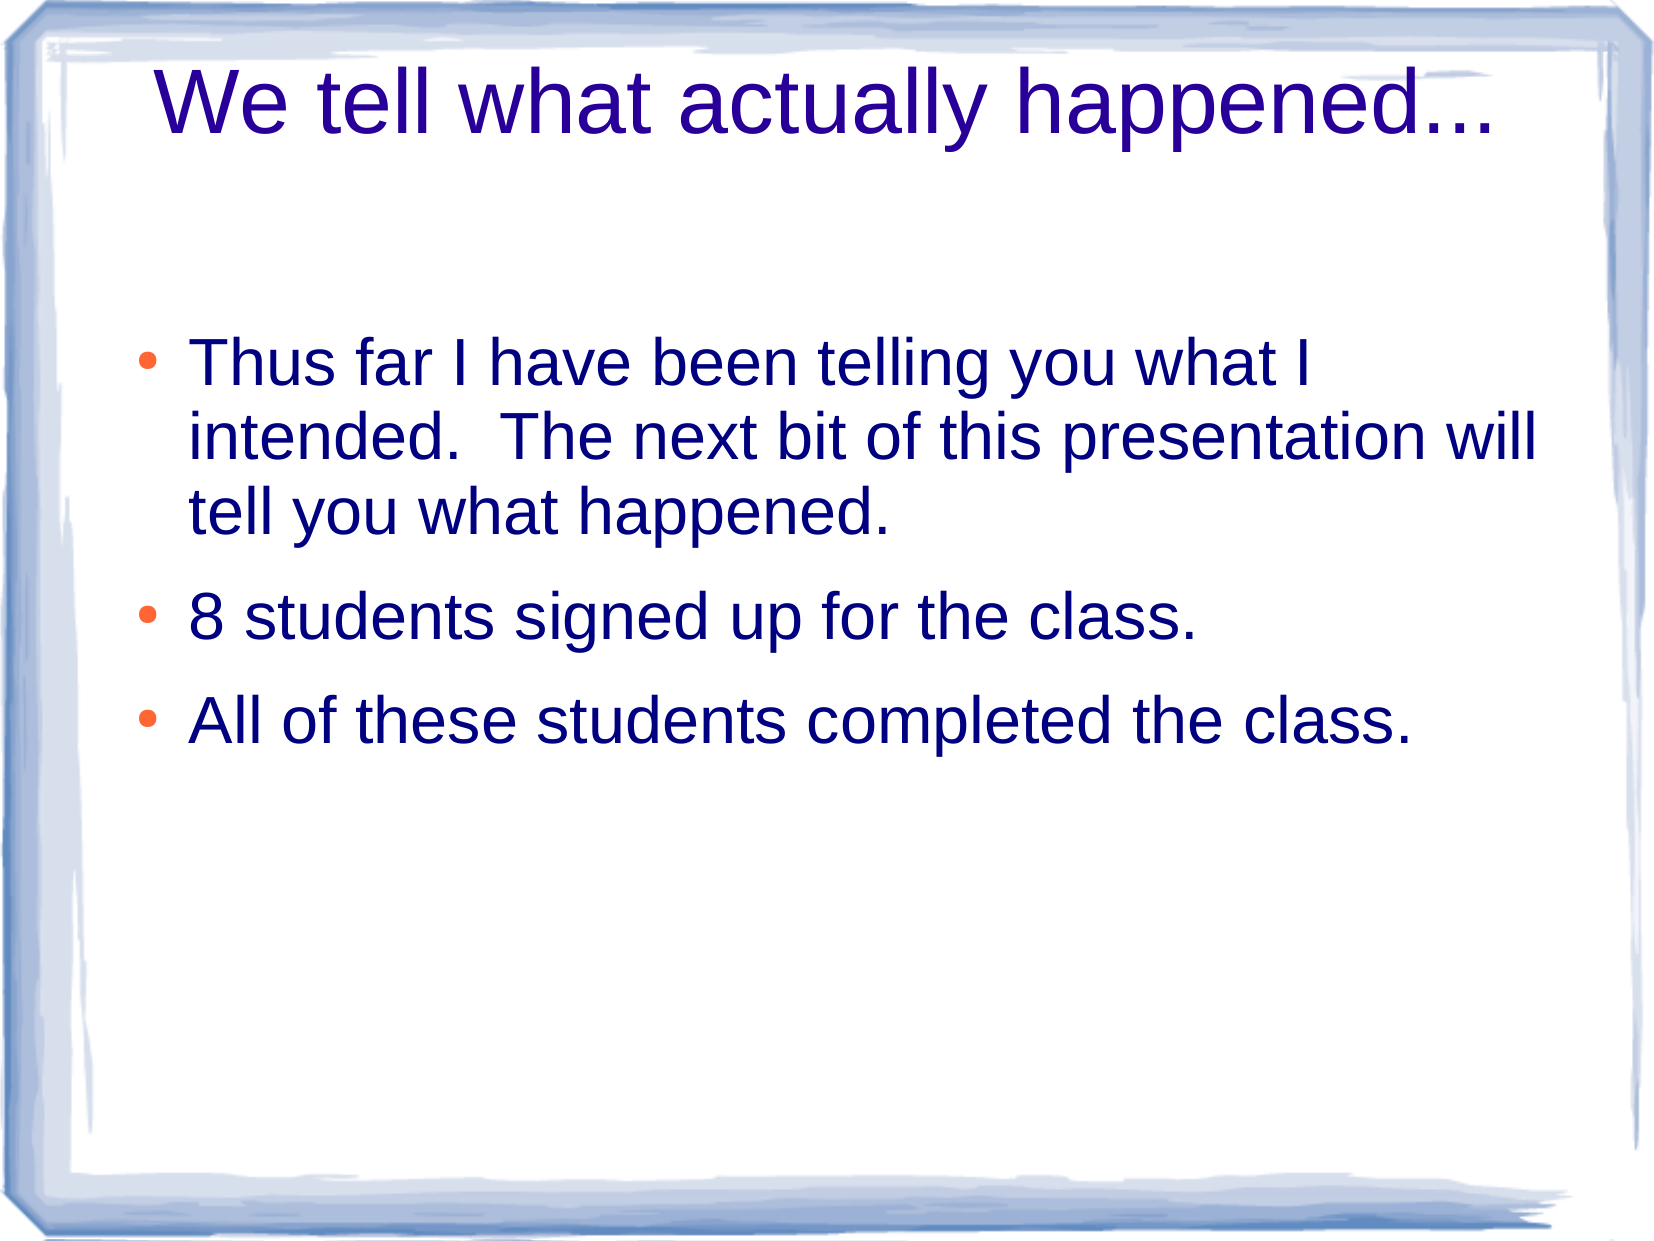

# We tell what actually happened...
Thus far I have been telling you what I intended. The next bit of this presentation will tell you what happened.
8 students signed up for the class.
All of these students completed the class.